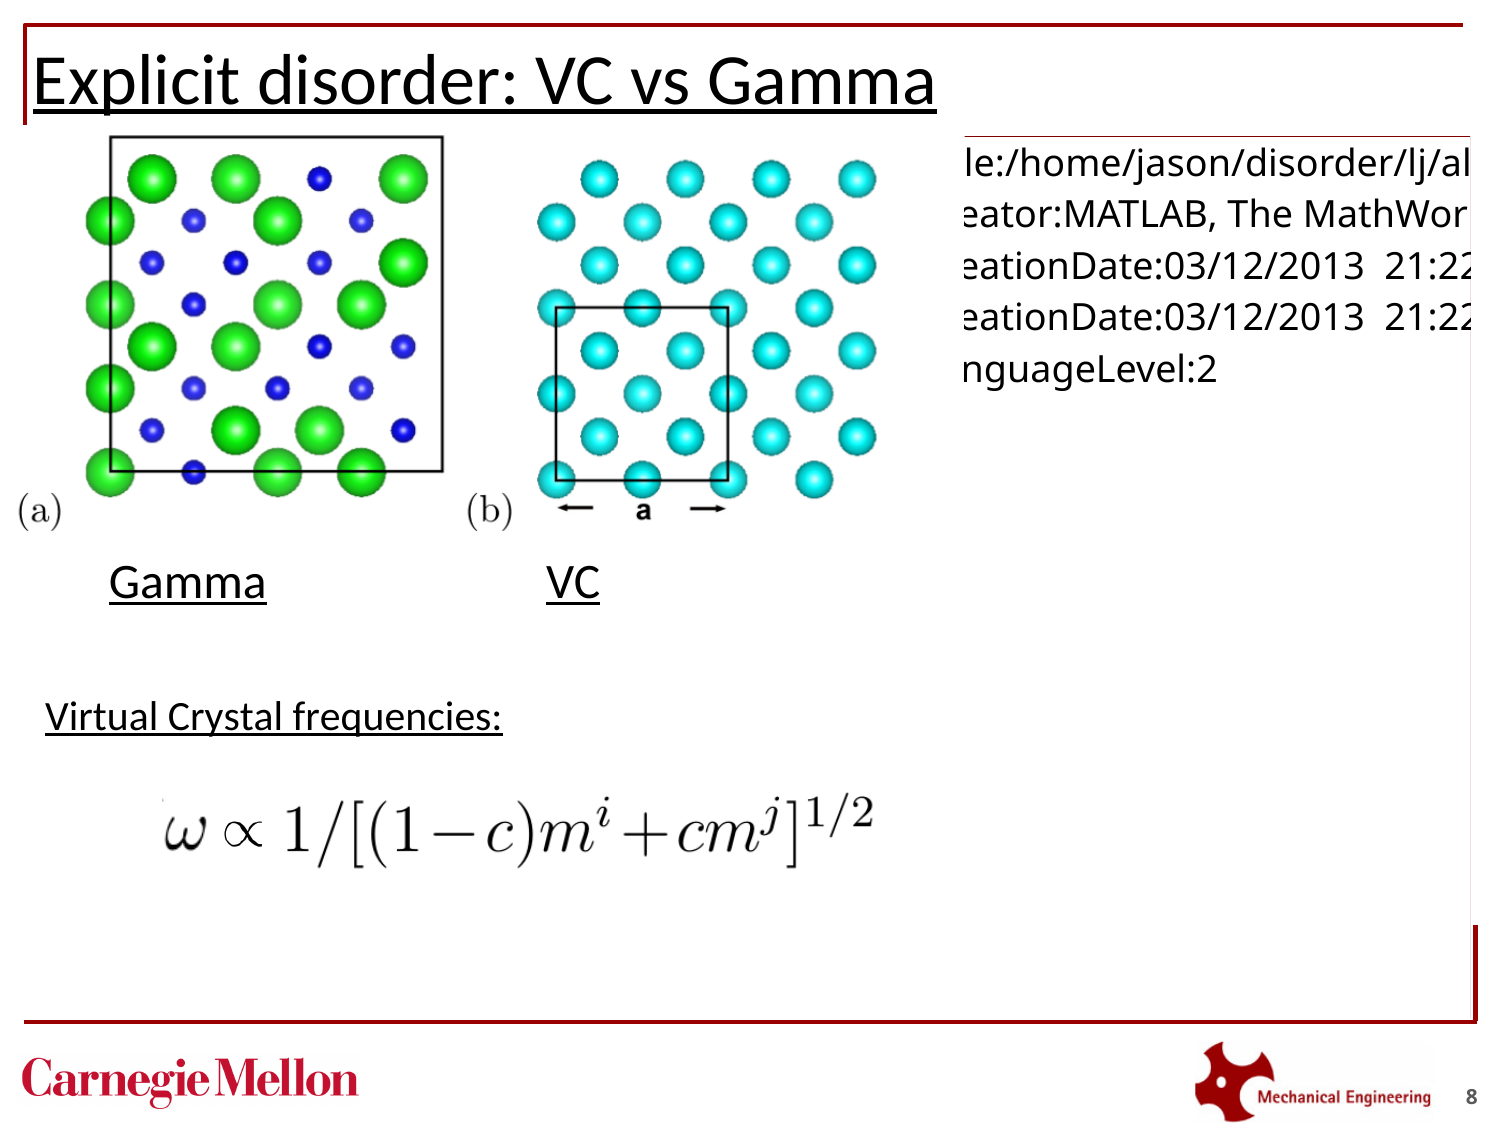

# Explicit disorder: VC vs Gamma
Gamma
VC
Virtual Crystal frequencies: